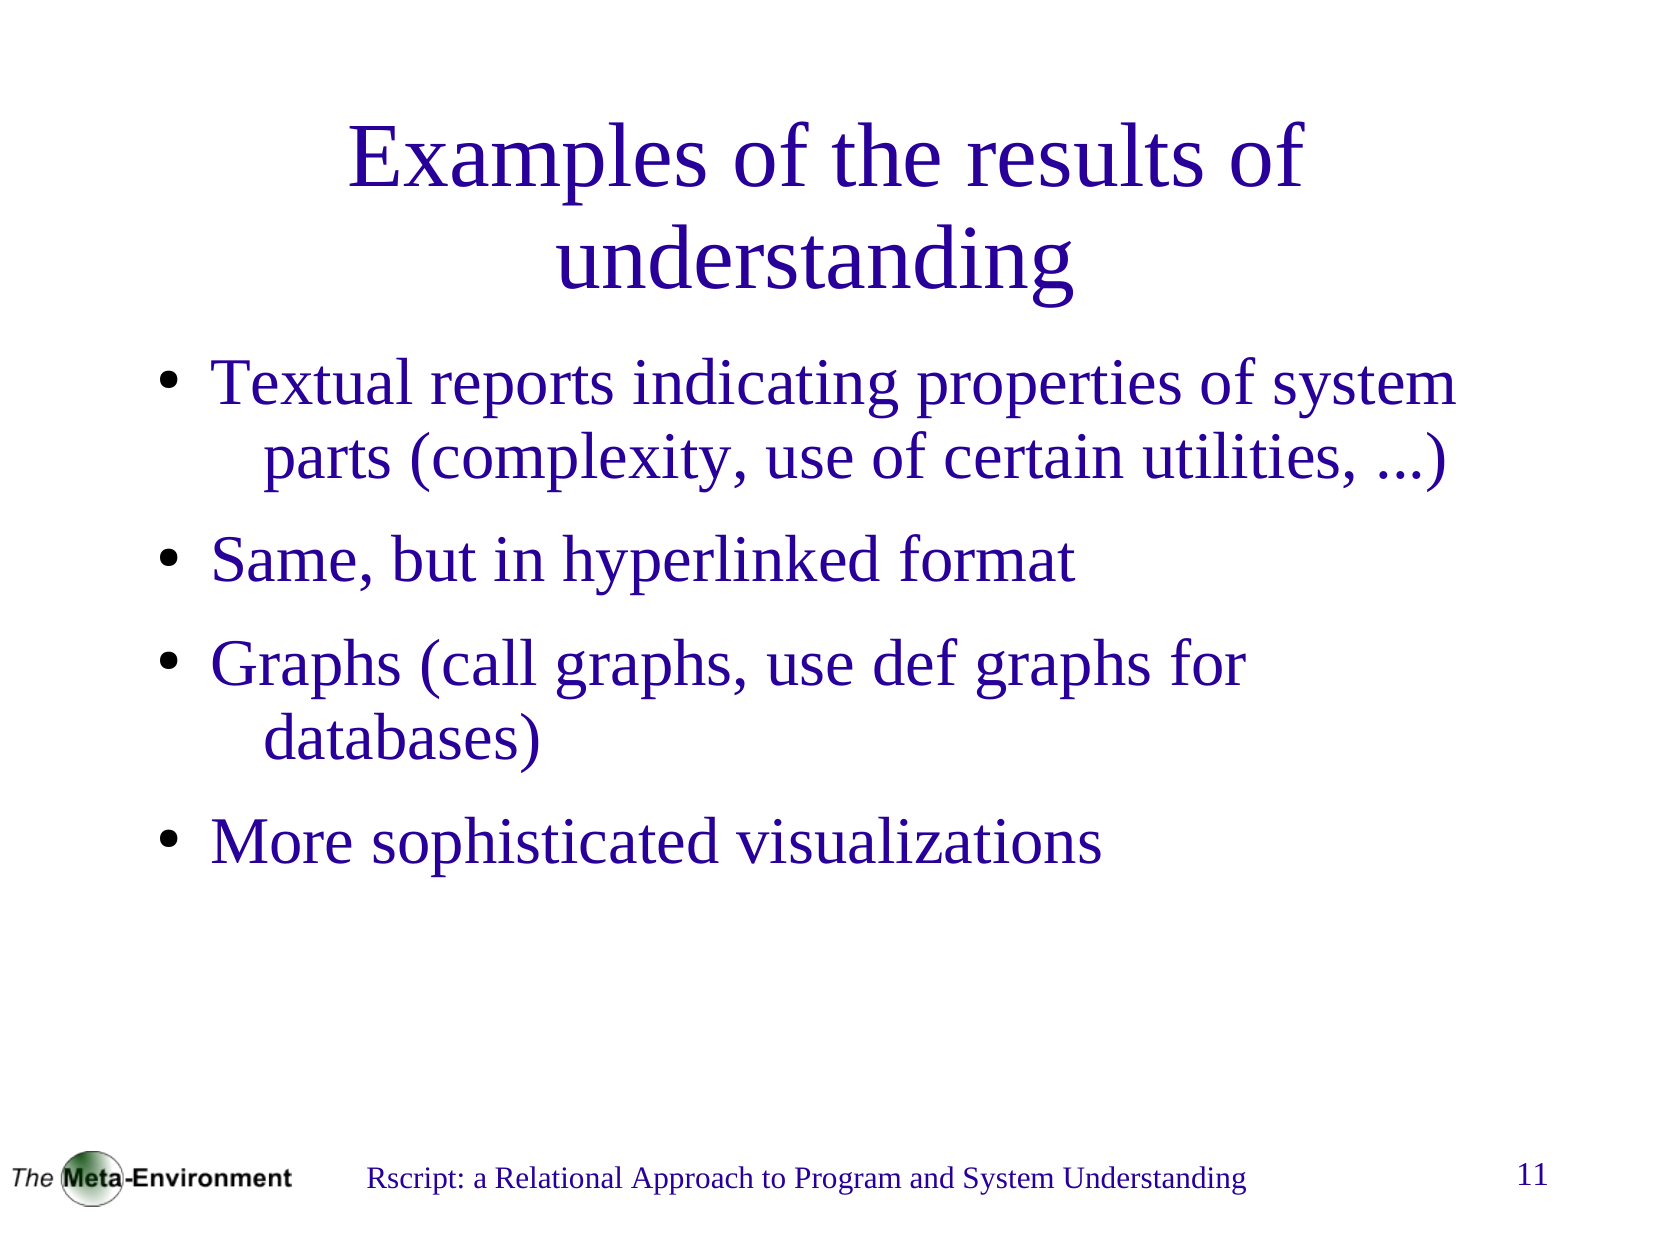

# Examples of the results of understanding
Textual reports indicating properties of system parts (complexity, use of certain utilities, ...)
Same, but in hyperlinked format
Graphs (call graphs, use def graphs for databases)
More sophisticated visualizations